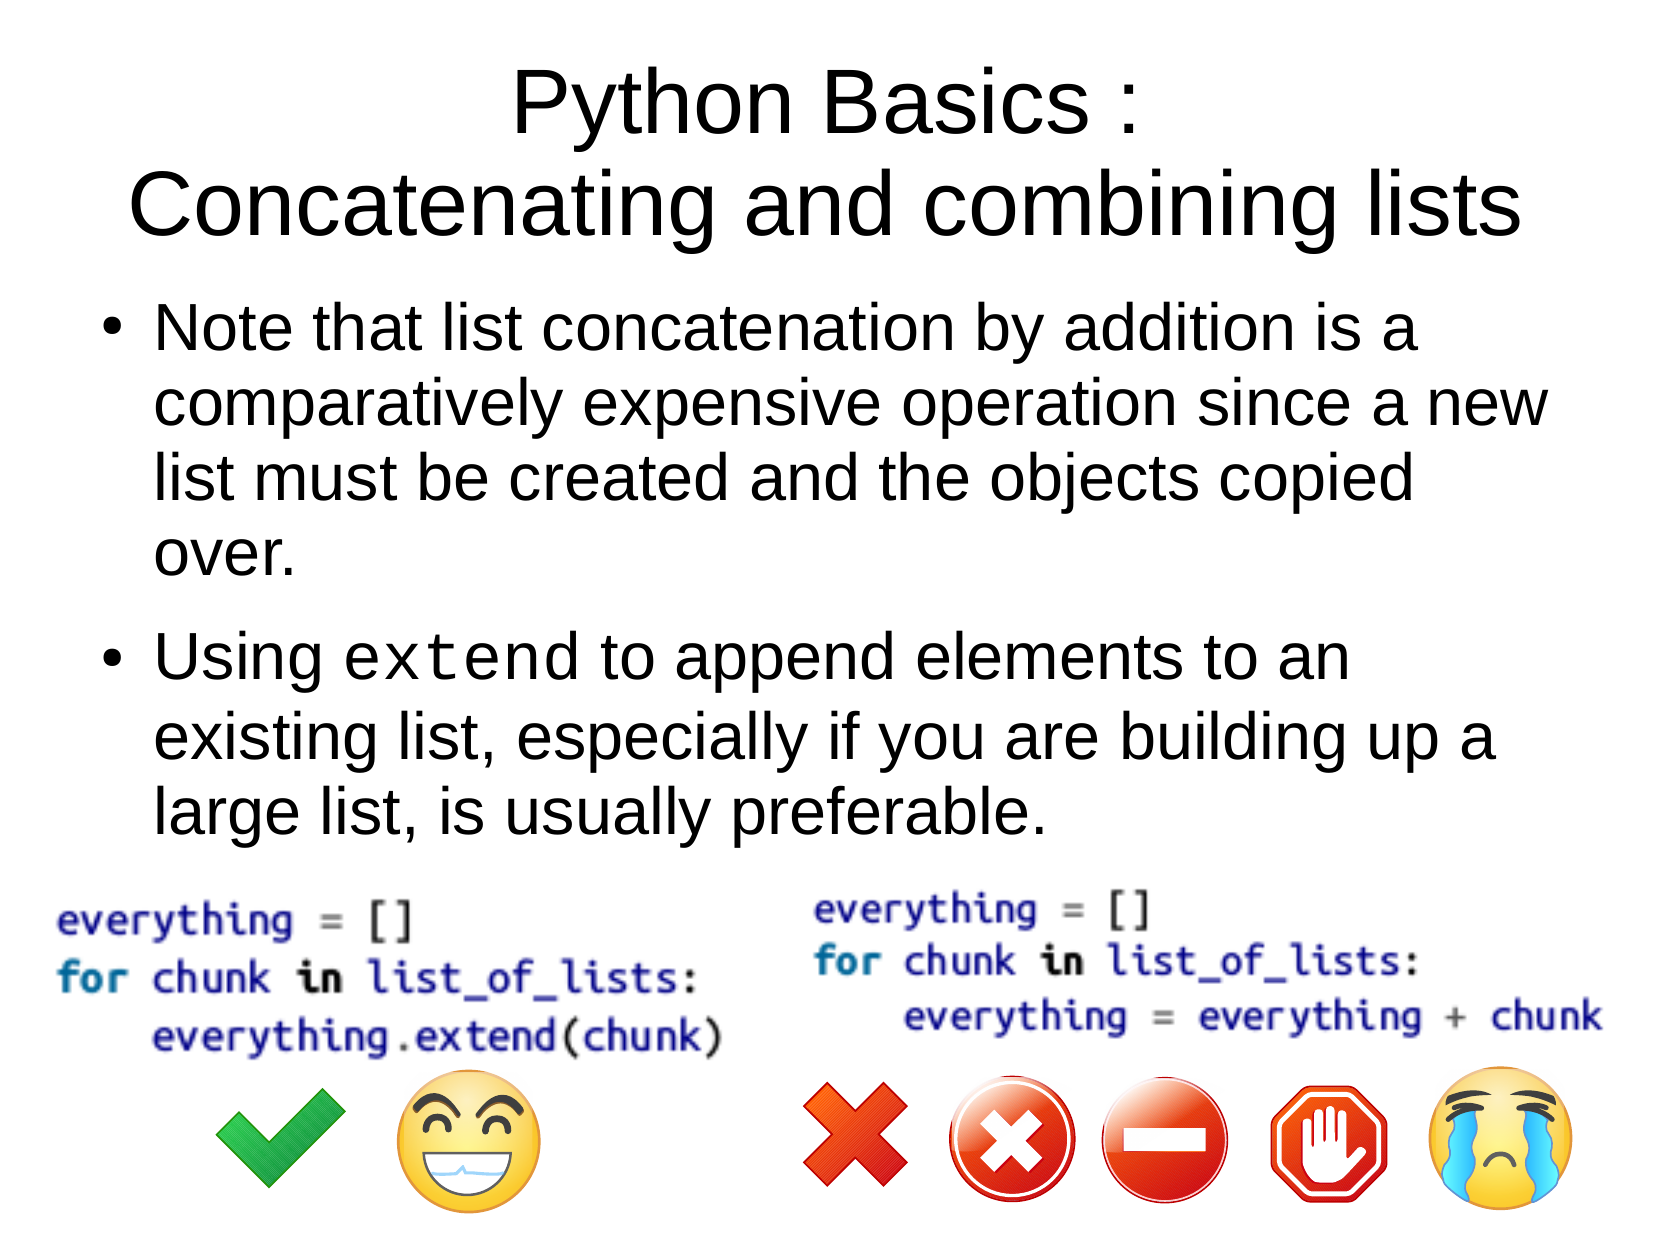

# Python Basics : Concatenating and combining lists
Note that list concatenation by addition is a comparatively expensive operation since a new list must be created and the objects copied over.
Using extend to append elements to an existing list, especially if you are building up a large list, is usually preferable.